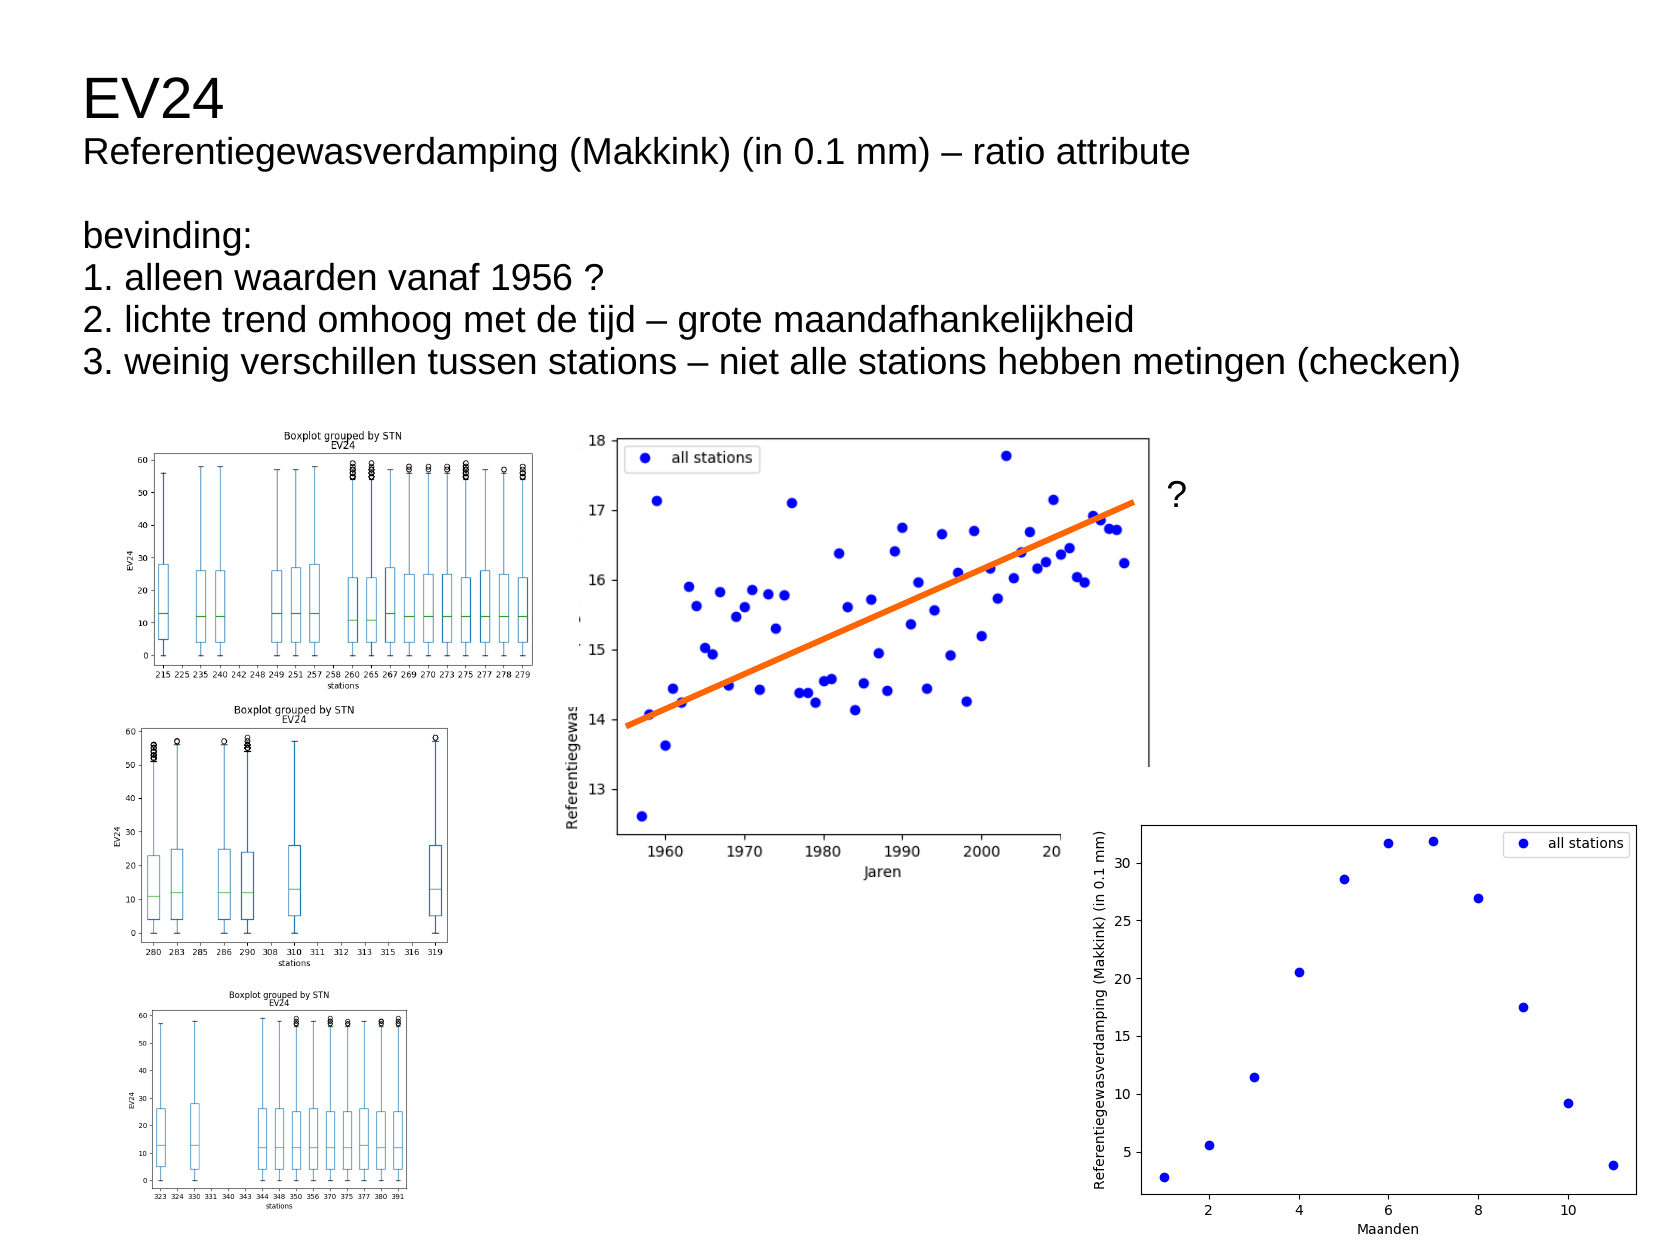

# EV24 Referentiegewasverdamping (Makkink) (in 0.1 mm) – ratio attribute bevinding: 1. alleen waarden vanaf 1956 ? 2. lichte trend omhoog met de tijd – grote maandafhankelijkheid 3. weinig verschillen tussen stations – niet alle stations hebben metingen (checken)
?